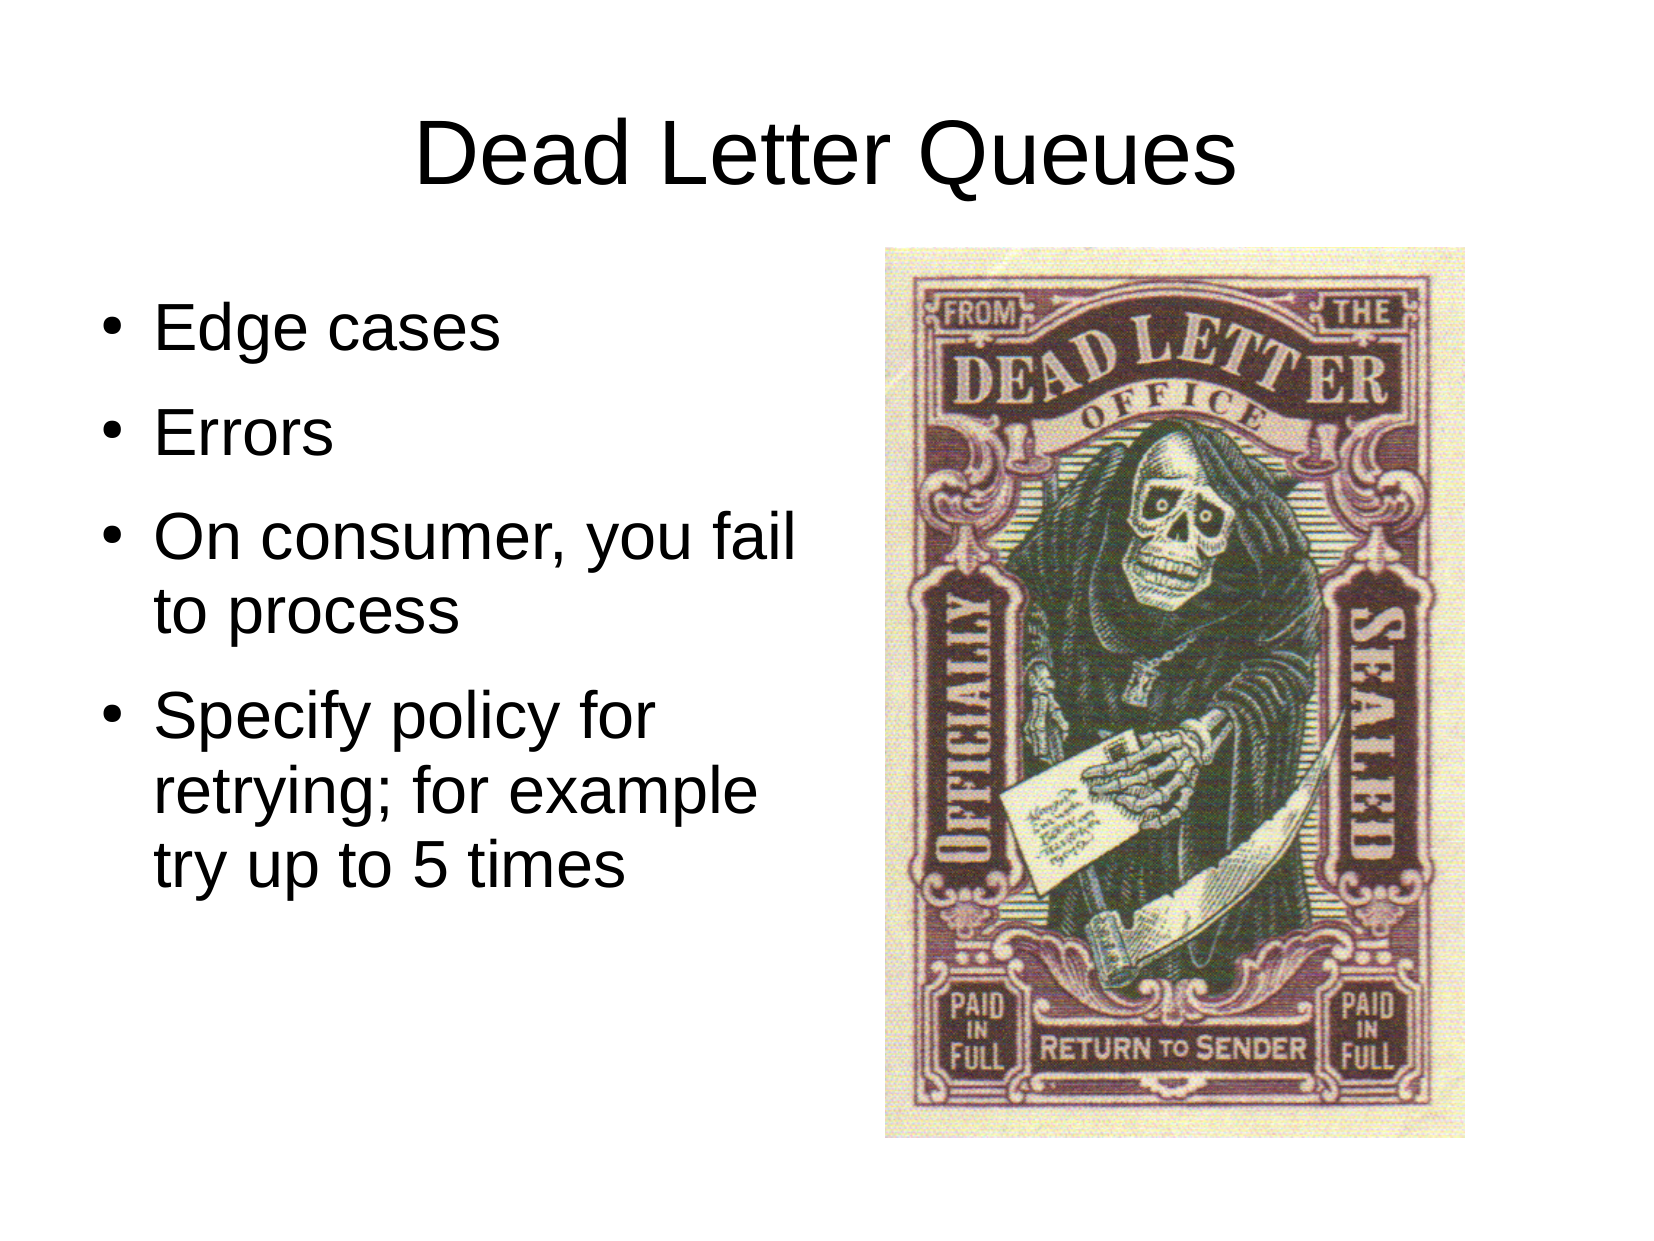

# Dead Letter Queues
Edge cases
Errors
On consumer, you fail to process
Specify policy for retrying; for example try up to 5 times